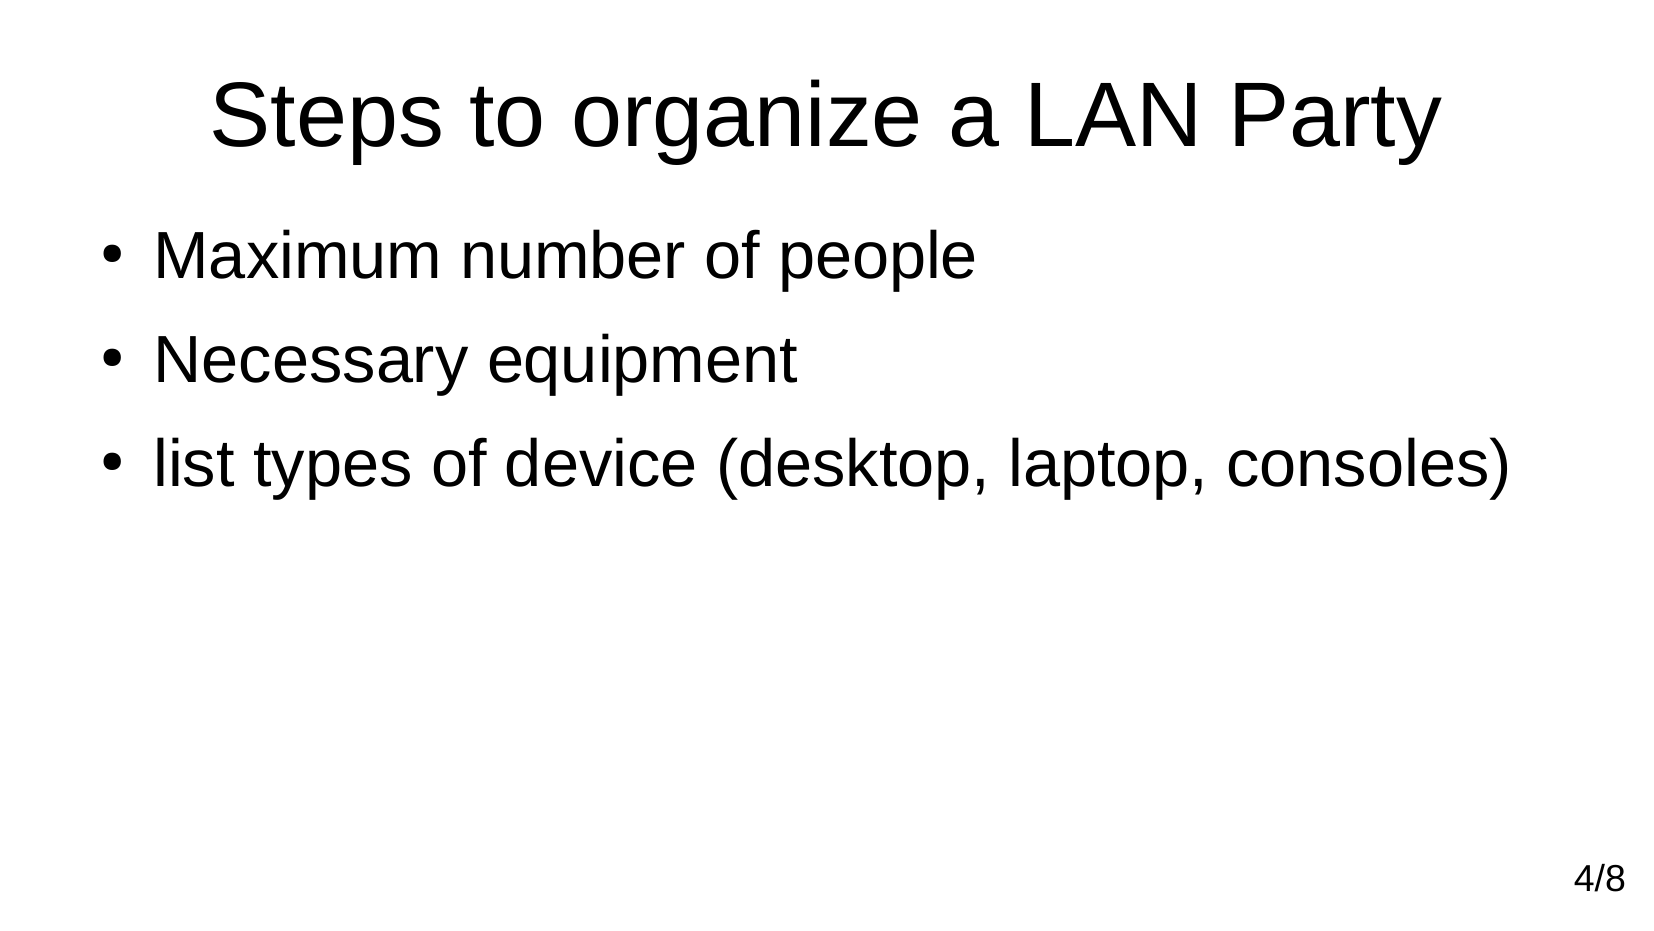

# Steps to organize a LAN Party
Maximum number of people
Necessary equipment
list types of device (desktop, laptop, consoles)